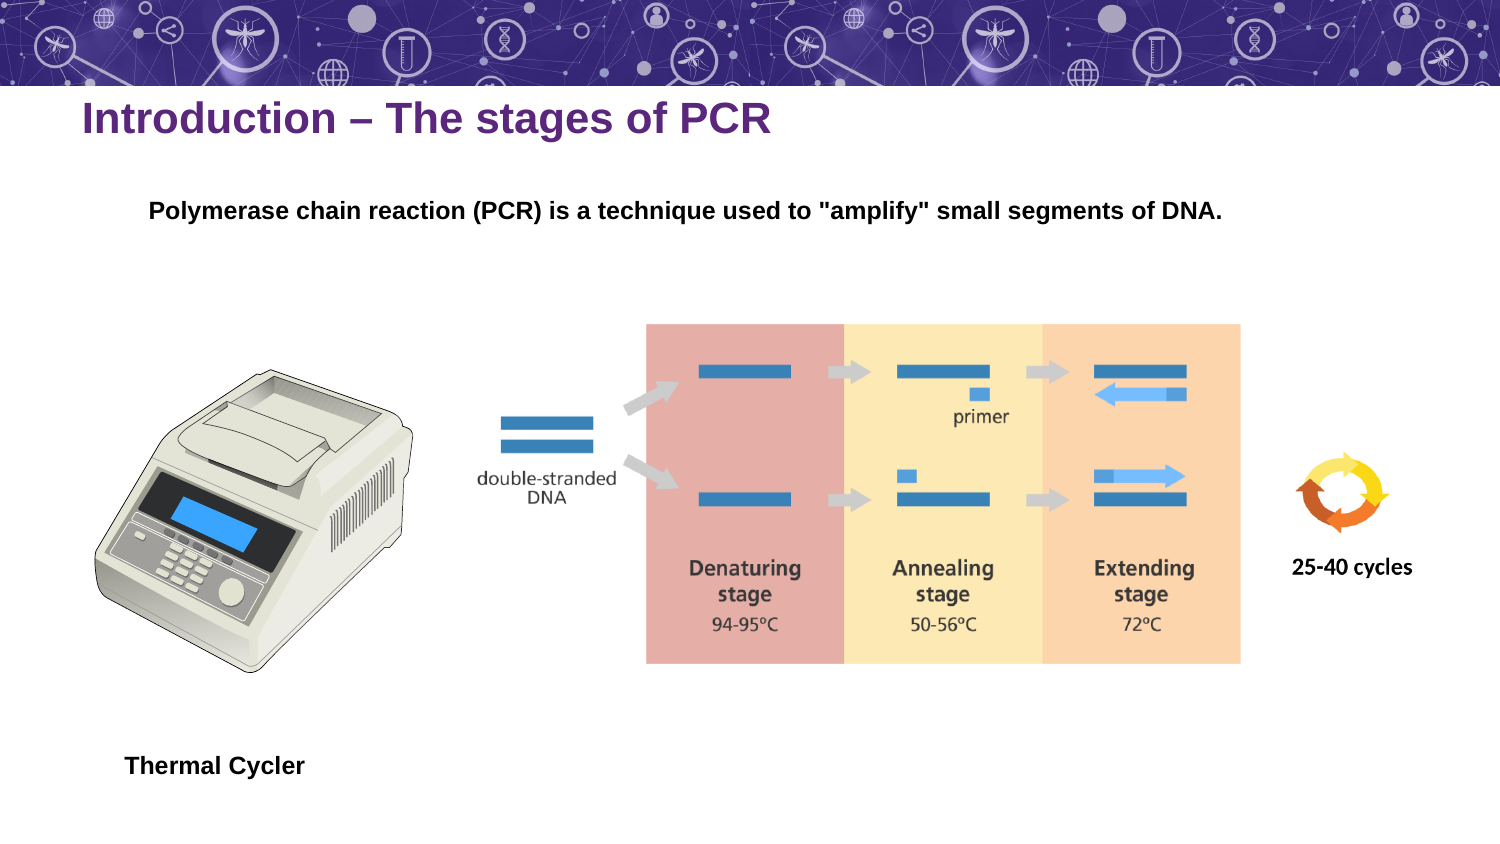

There are three main stages:
Denaturing – when the double-stranded template DNA is heated to separate it into two single strands.
Annealing – when the temperature is lowered to enable the DNA primers to attach to the template DNA.
Extending – when the temperature is raised and the new strand of DNA is made by the Taq polymerase enzyme.
# Introduction – The stages of PCR
Polymerase chain reaction (PCR) is a technique used to "amplify" small segments of DNA.
Thermal Cycler